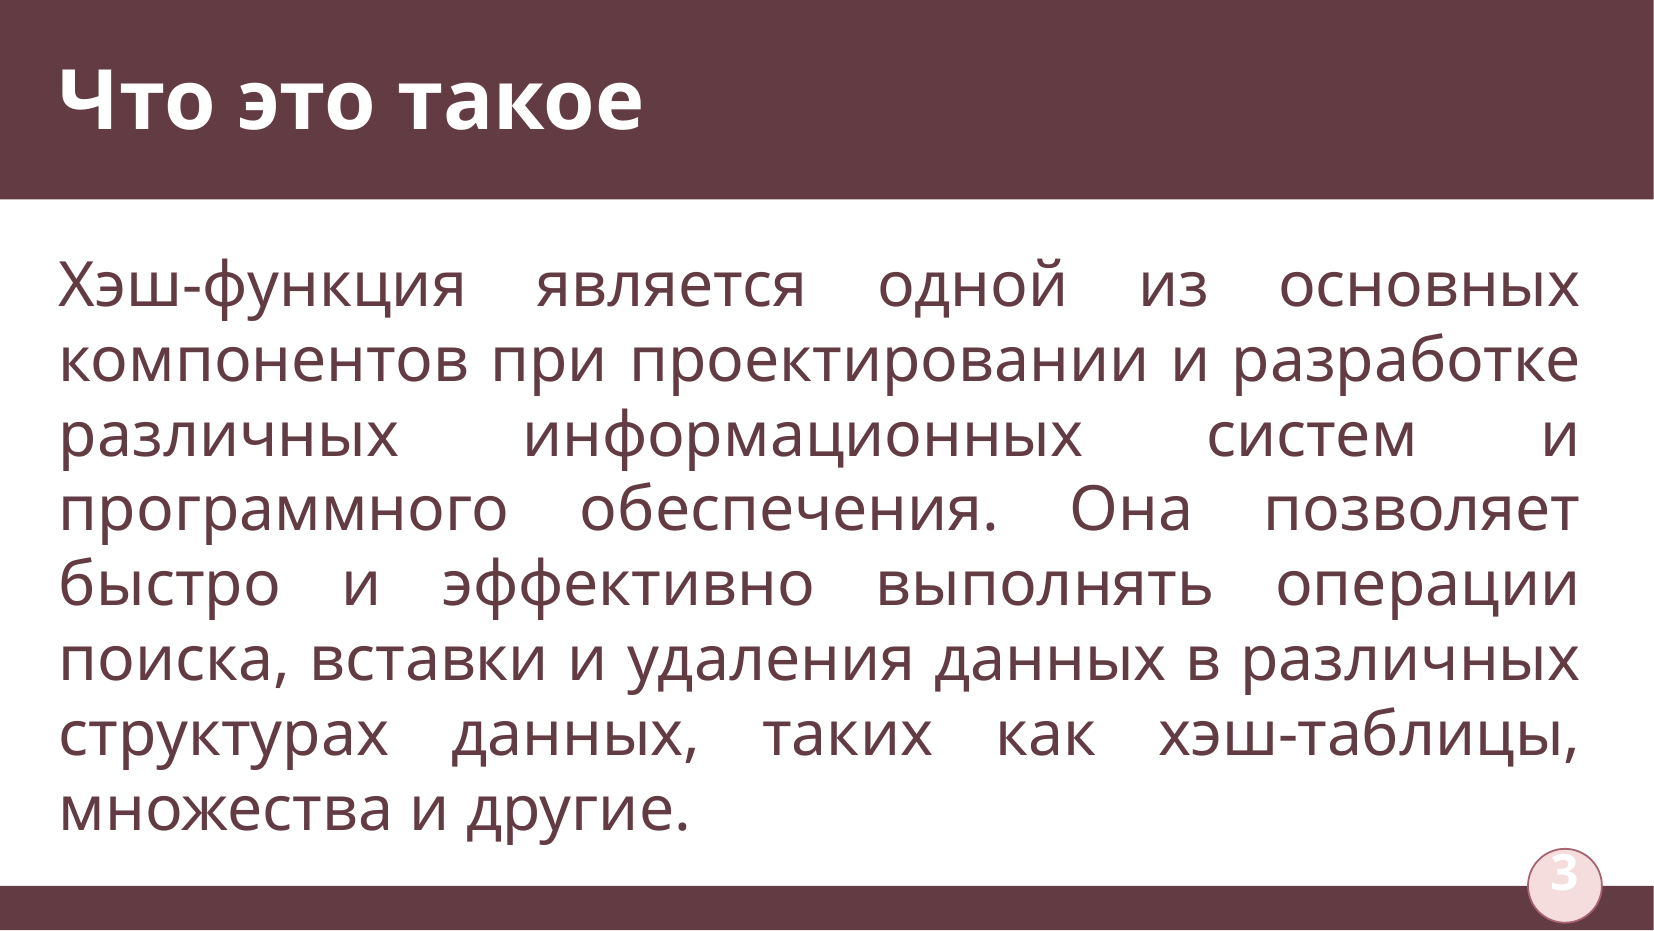

# Что это такое
Хэш-функция является одной из основных компонентов при проектировании и разработке различных информационных систем и программного обеспечения. Она позволяет быстро и эффективно выполнять операции поиска, вставки и удаления данных в различных структурах данных, таких как хэш-таблицы, множества и другие.